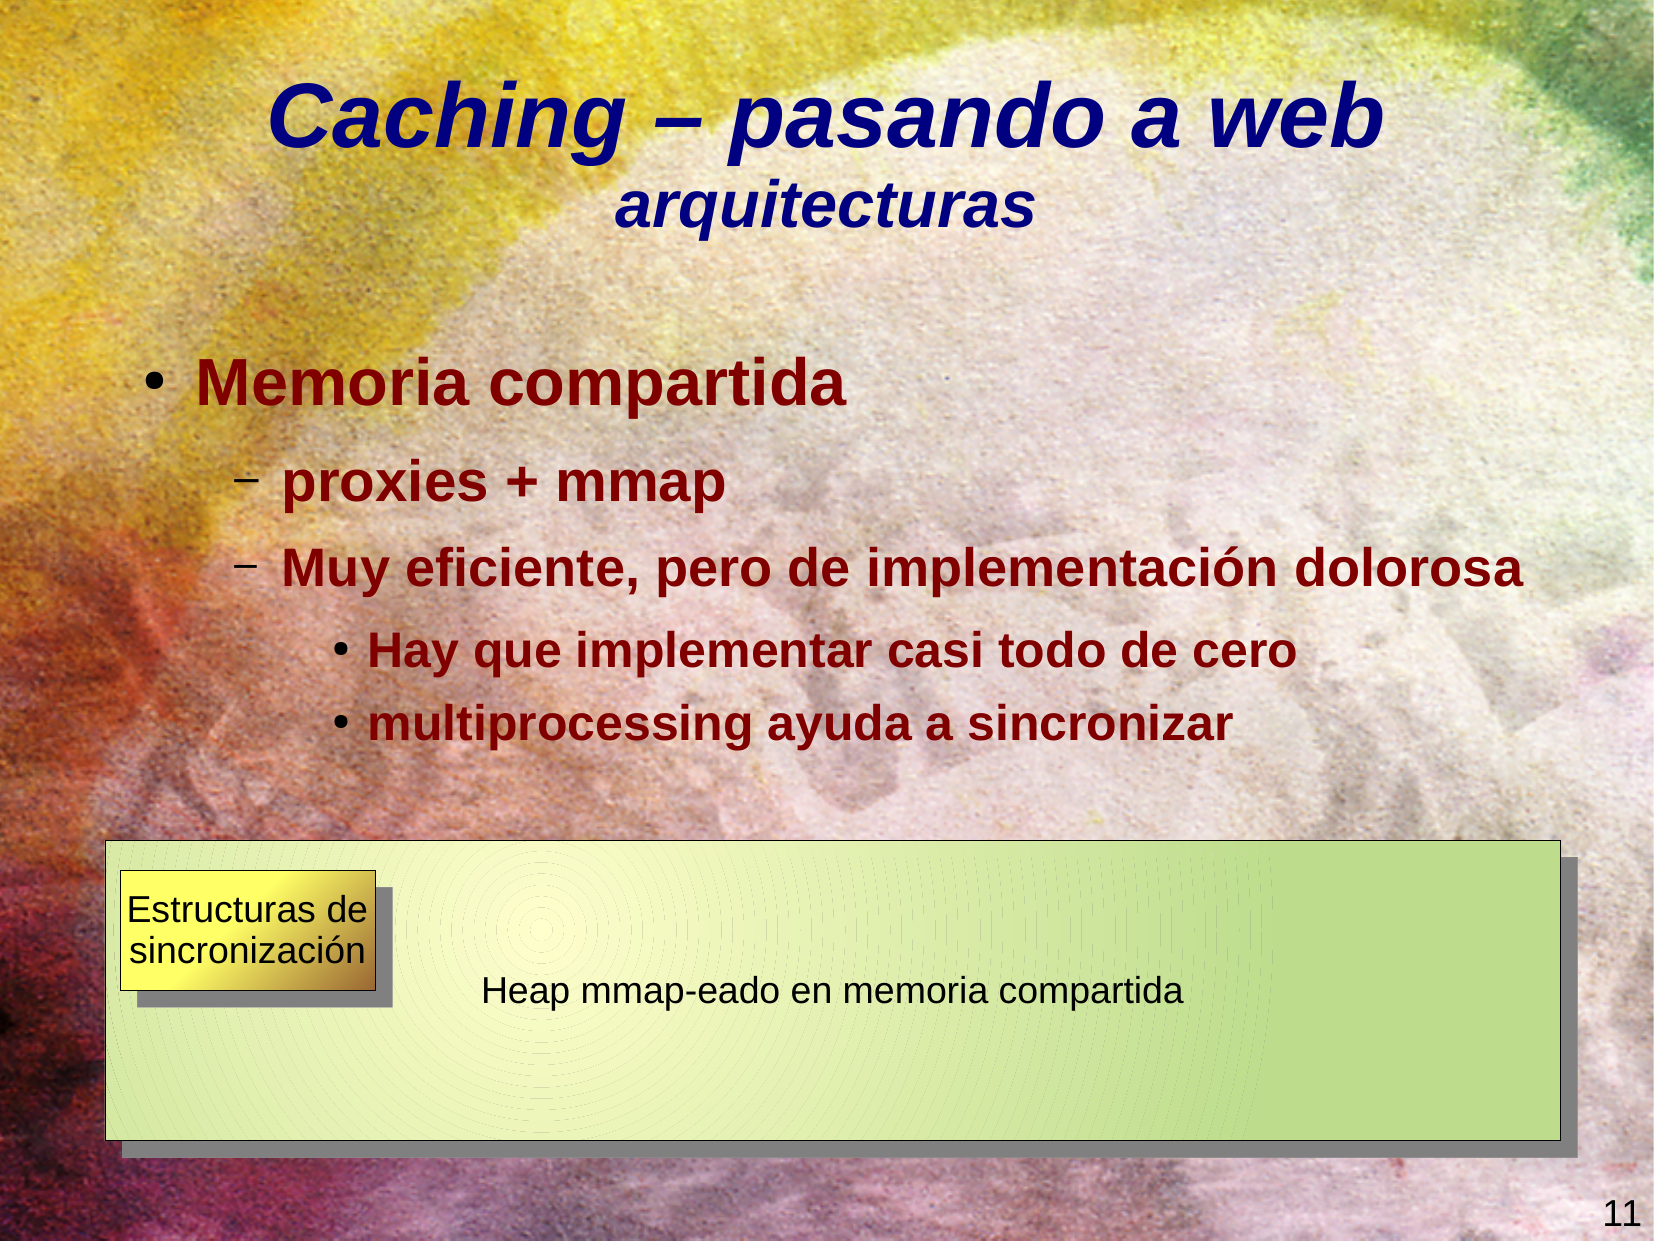

# Caching – pasando a web arquitecturas
Memoria compartida
proxies + mmap
Muy eficiente, pero de implementación dolorosa
Hay que implementar casi todo de cero
multiprocessing ayuda a sincronizar
Heap mmap-eado en memoria compartida
Estructuras de
sincronización
11